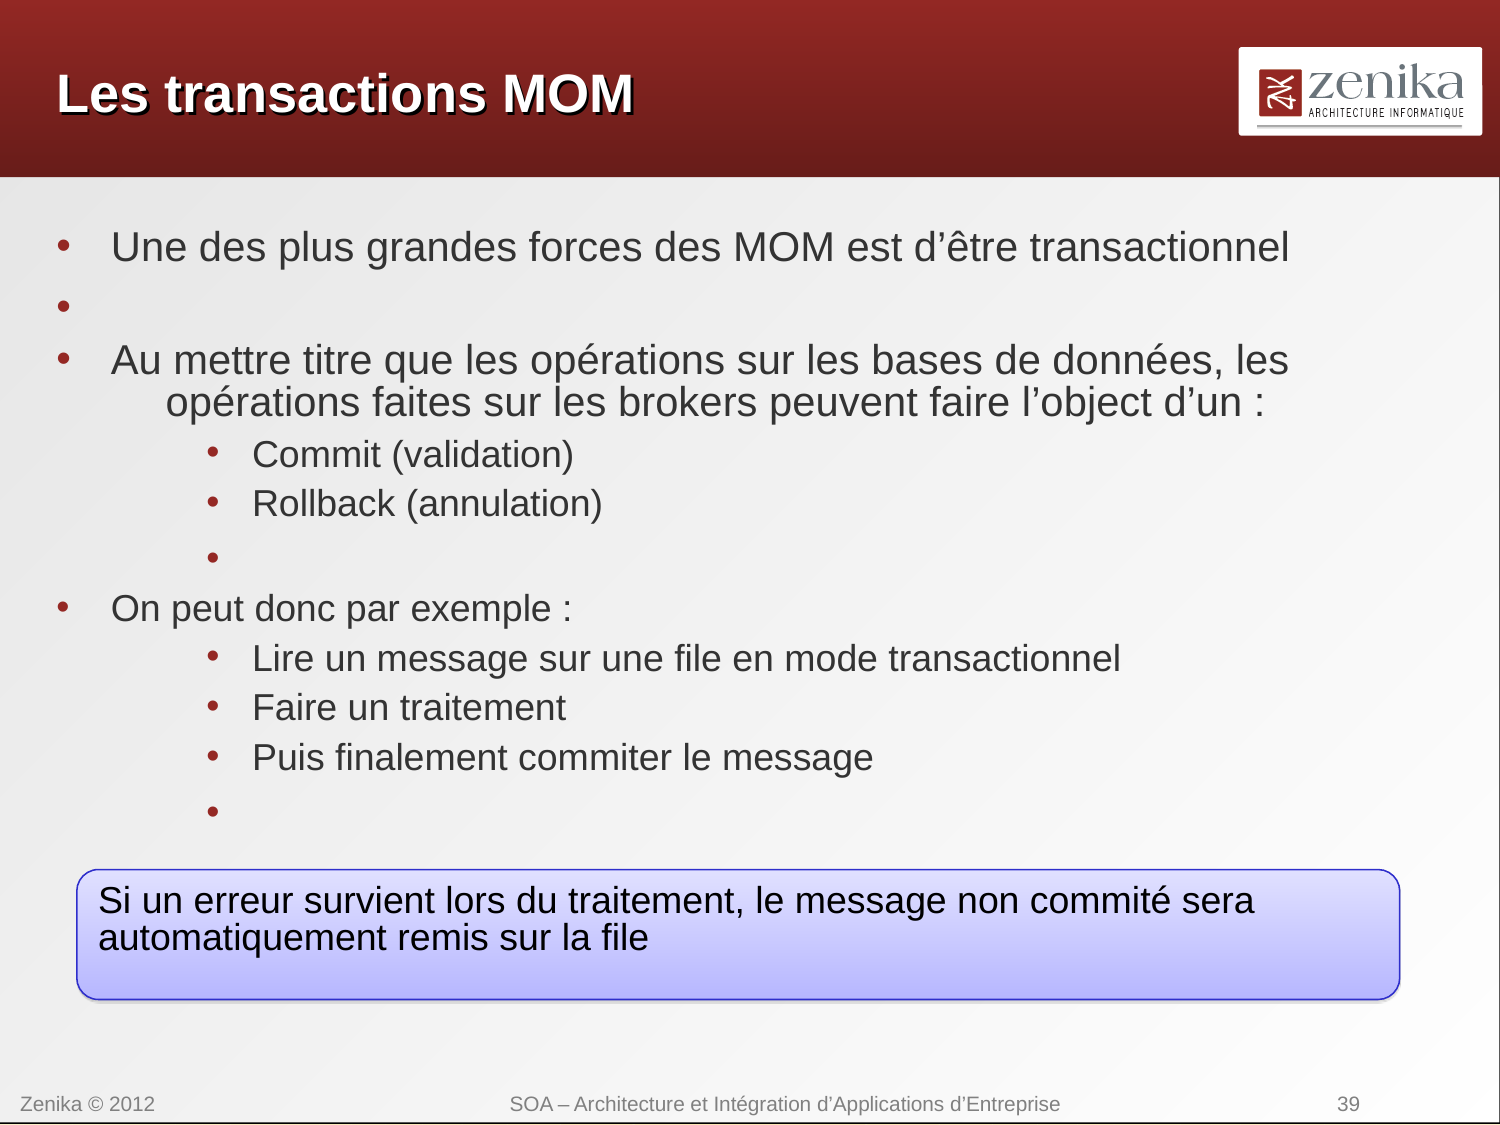

Les transactions MOM
Une des plus grandes forces des MOM est d’être transactionnel
Au mettre titre que les opérations sur les bases de données, les opérations faites sur les brokers peuvent faire l’object d’un :
Commit (validation)
Rollback (annulation)
On peut donc par exemple :
Lire un message sur une file en mode transactionnel
Faire un traitement
Puis finalement commiter le message
Si un erreur survient lors du traitement, le message non commité sera automatiquement remis sur la file